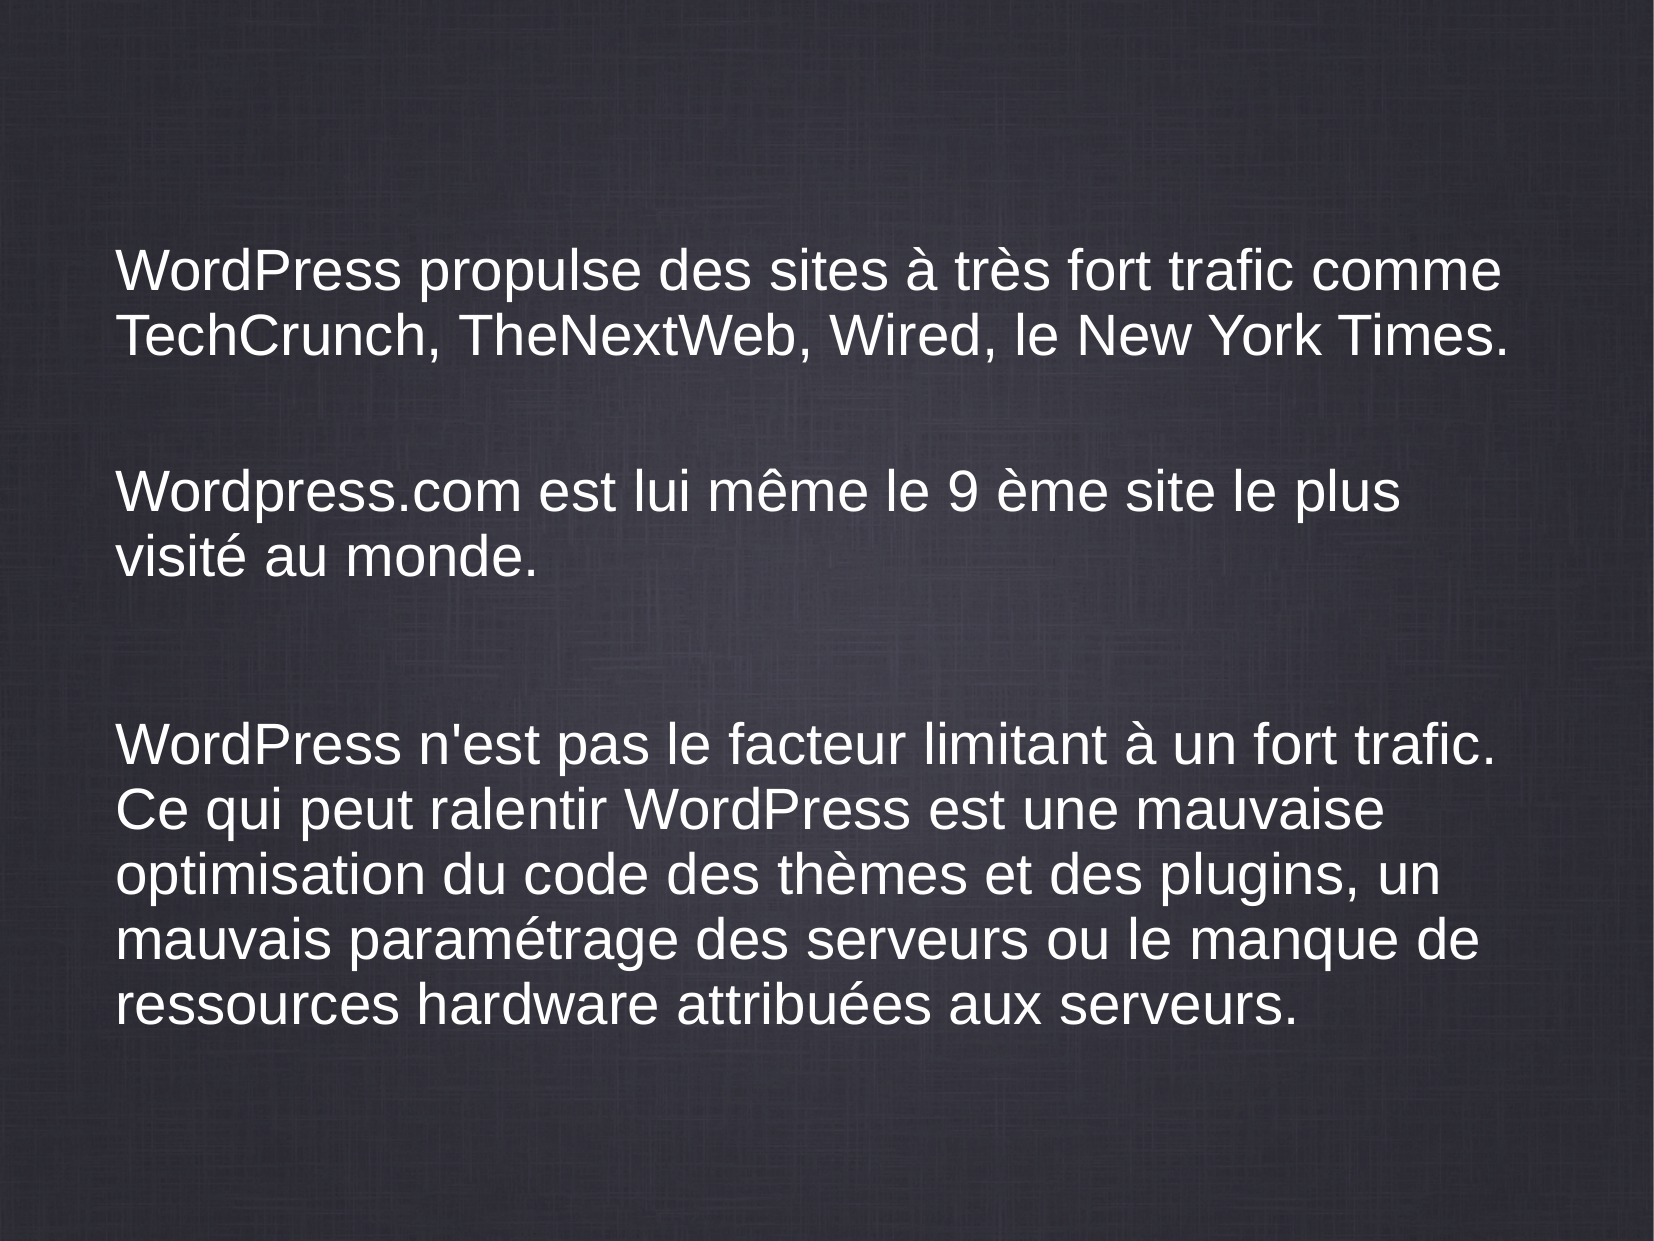

WordPress propulse des sites à très fort trafic comme
TechCrunch, TheNextWeb, Wired, le New York Times.
Wordpress.com est lui même le 9 ème site le plus visité au monde.
WordPress n'est pas le facteur limitant à un fort trafic.
Ce qui peut ralentir WordPress est une mauvaise optimisation du code des thèmes et des plugins, un mauvais paramétrage des serveurs ou le manque de ressources hardware attribuées aux serveurs.